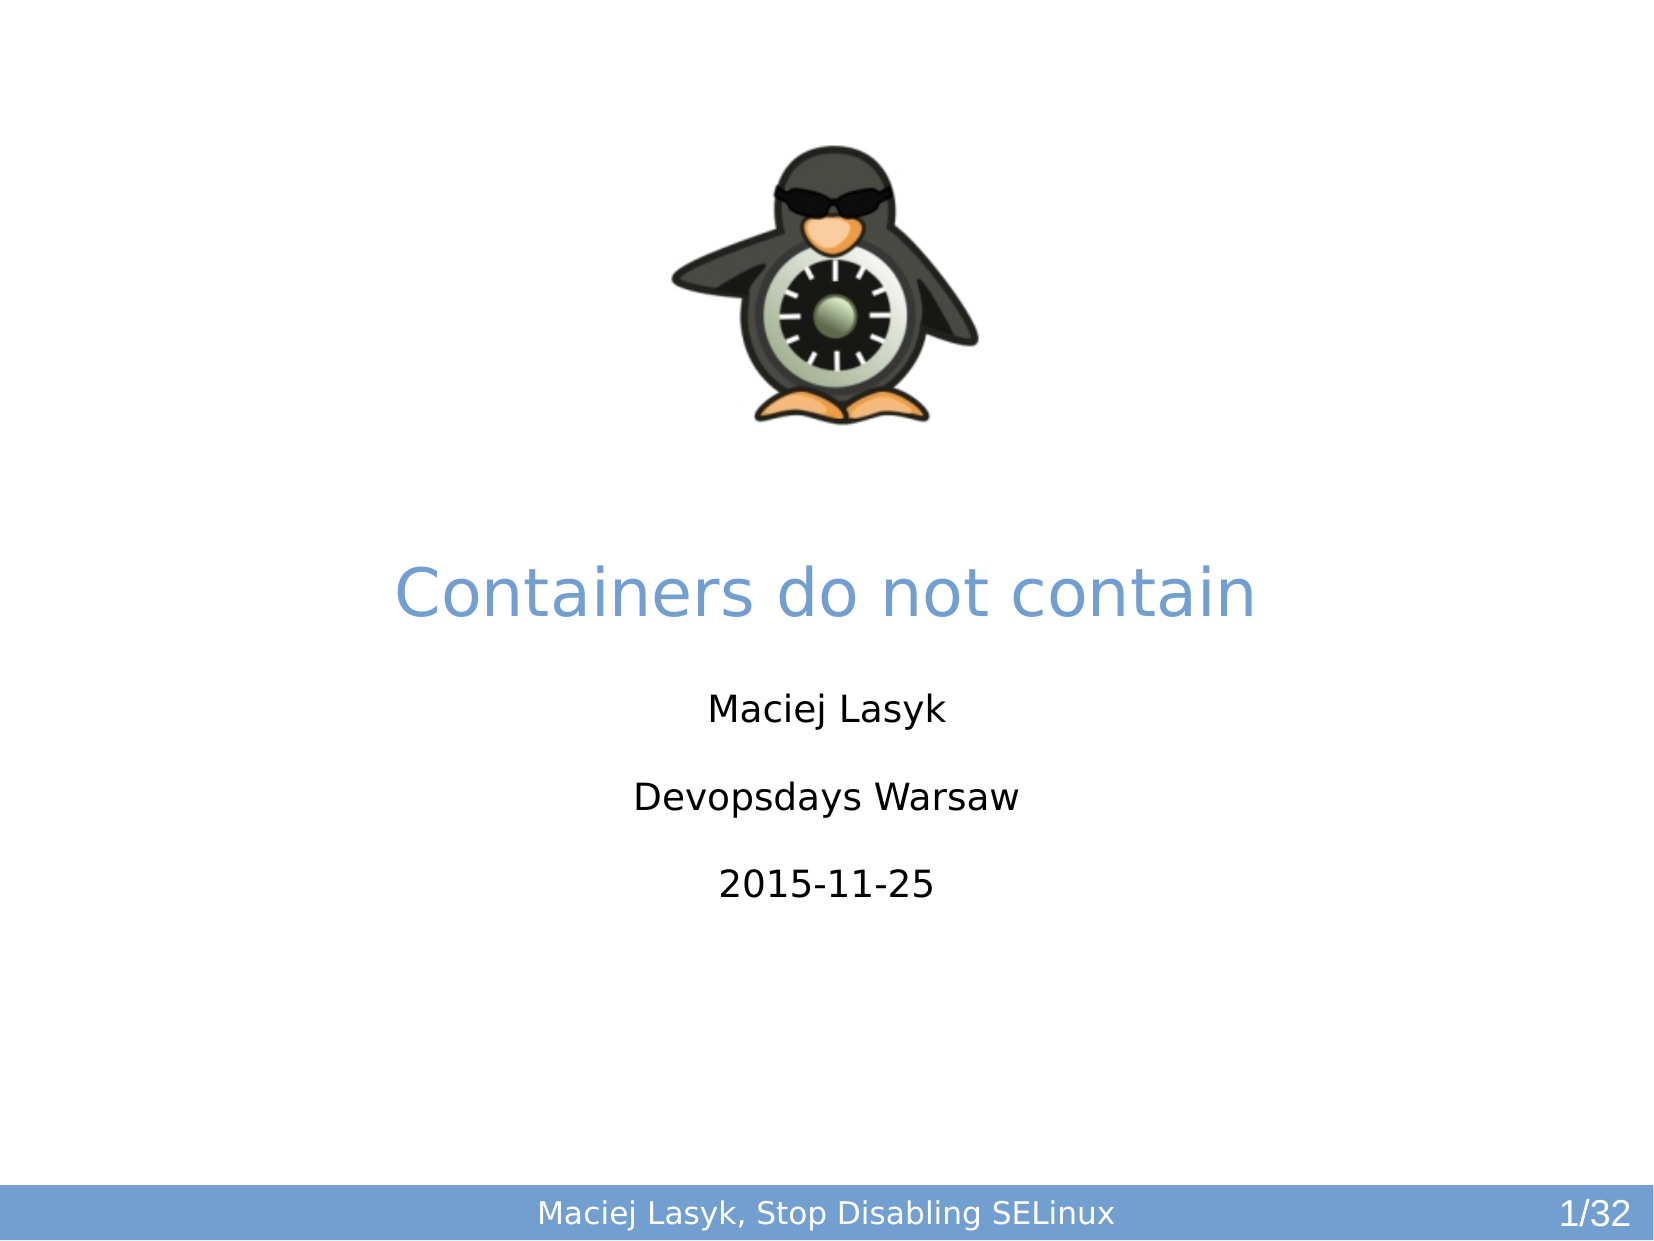

Containers do not contain
Maciej Lasyk
Devopsdays Warsaw
2015-11-25
 1/32
Maciej Lasyk, Stop Disabling SELinux